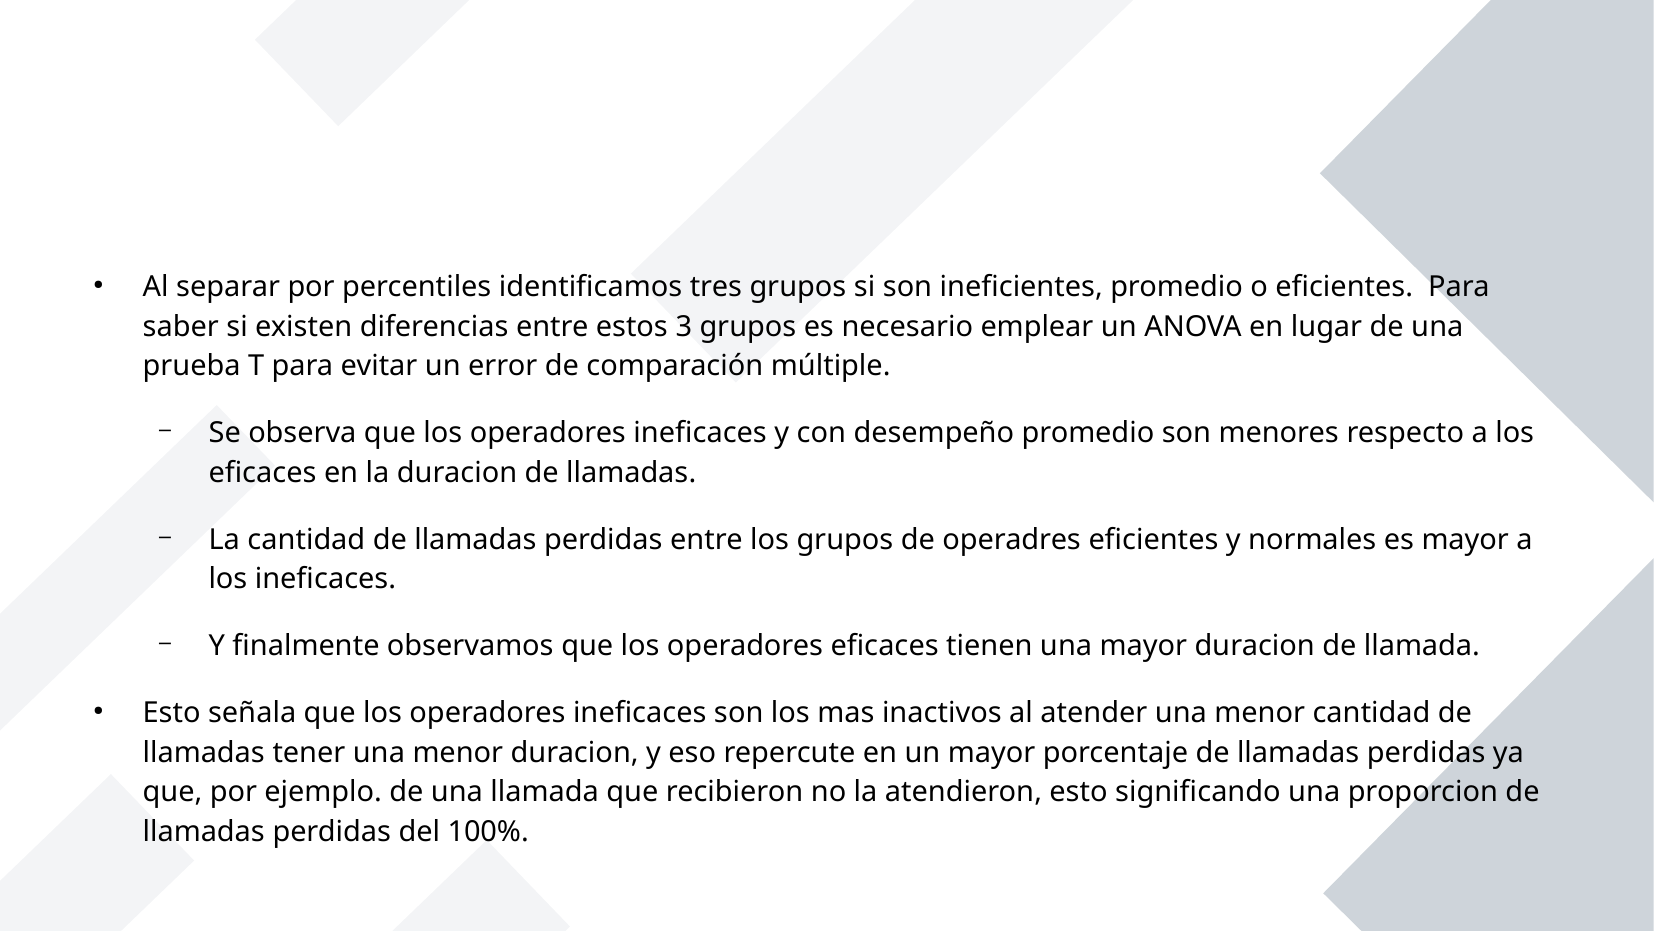

#
Al separar por percentiles identificamos tres grupos si son ineficientes, promedio o eficientes. Para saber si existen diferencias entre estos 3 grupos es necesario emplear un ANOVA en lugar de una prueba T para evitar un error de comparación múltiple.
Se observa que los operadores ineficaces y con desempeño promedio son menores respecto a los eficaces en la duracion de llamadas.
La cantidad de llamadas perdidas entre los grupos de operadres eficientes y normales es mayor a los ineficaces.
Y finalmente observamos que los operadores eficaces tienen una mayor duracion de llamada.
Esto señala que los operadores ineficaces son los mas inactivos al atender una menor cantidad de llamadas tener una menor duracion, y eso repercute en un mayor porcentaje de llamadas perdidas ya que, por ejemplo. de una llamada que recibieron no la atendieron, esto significando una proporcion de llamadas perdidas del 100%.